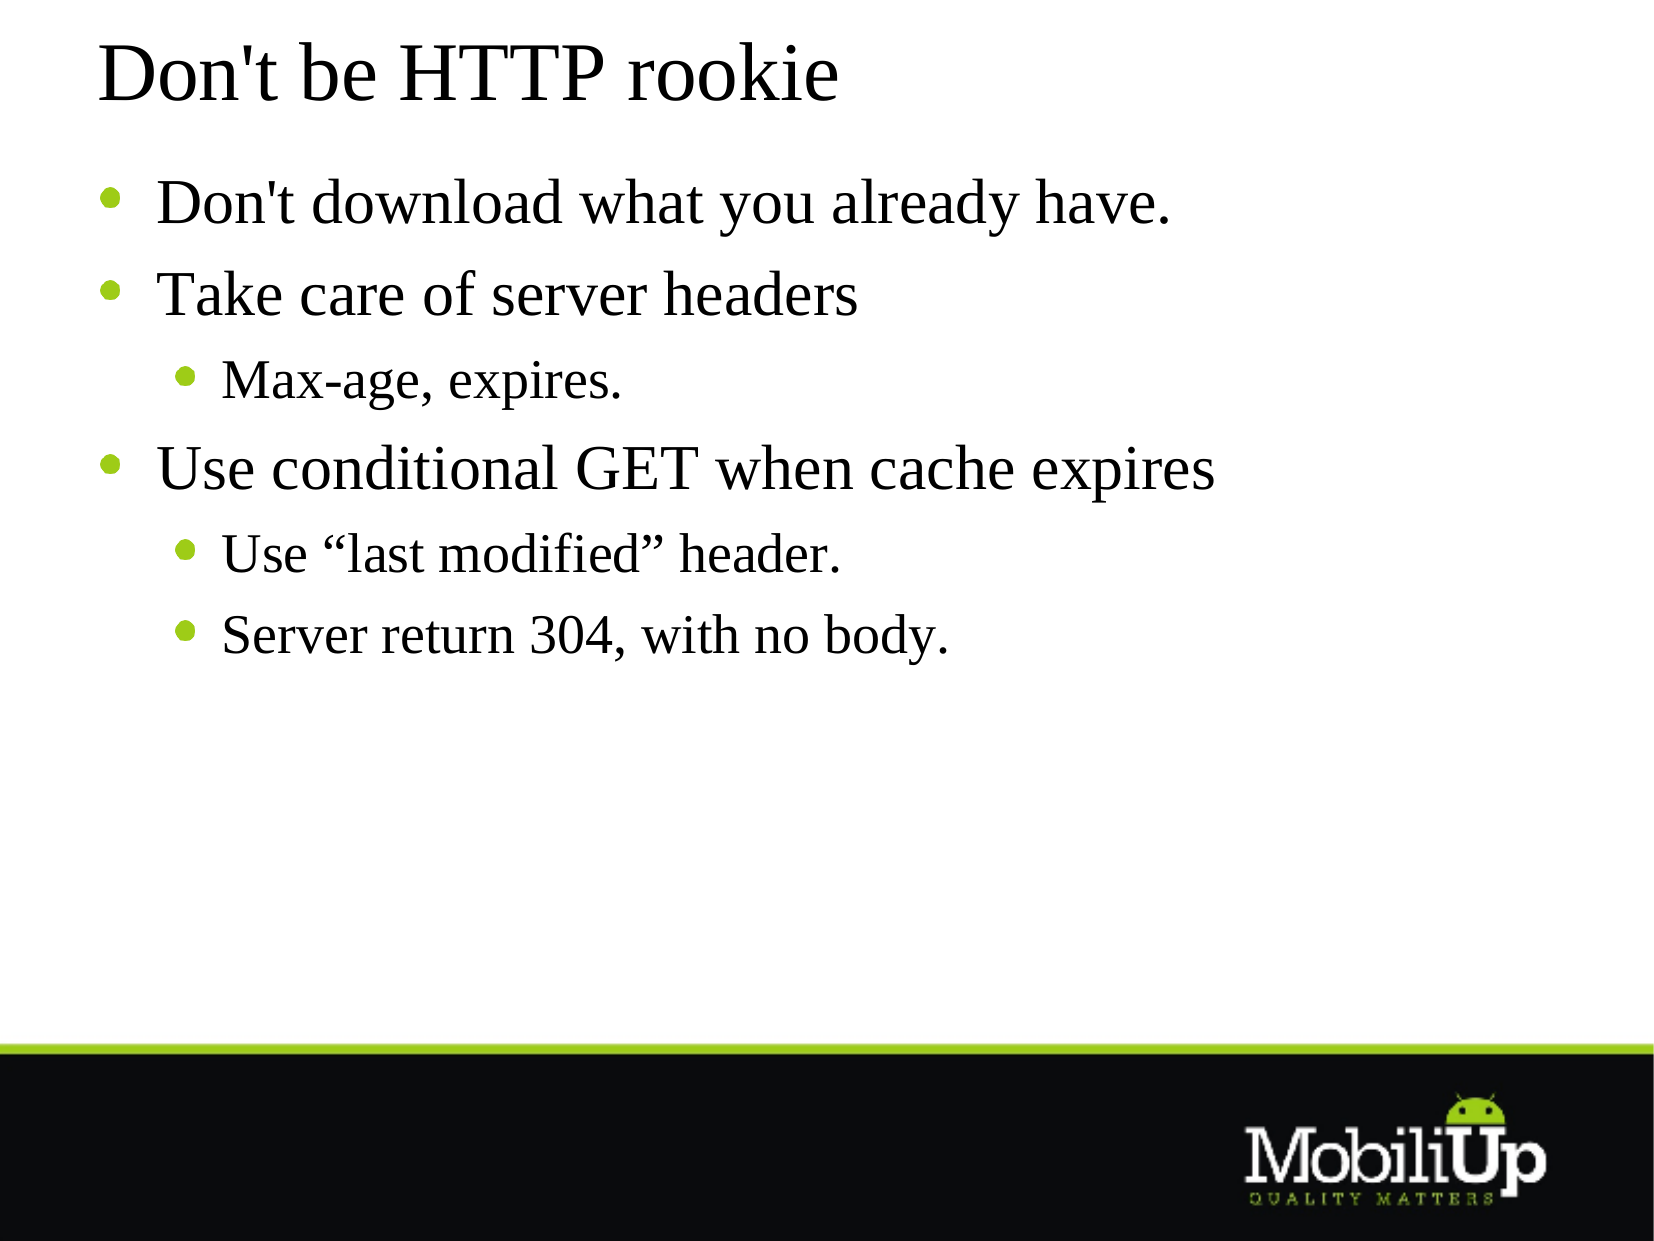

# Don't be HTTP rookie
Don't download what you already have.
Take care of server headers
Max-age, expires.
Use conditional GET when cache expires
Use “last modified” header.
Server return 304, with no body.